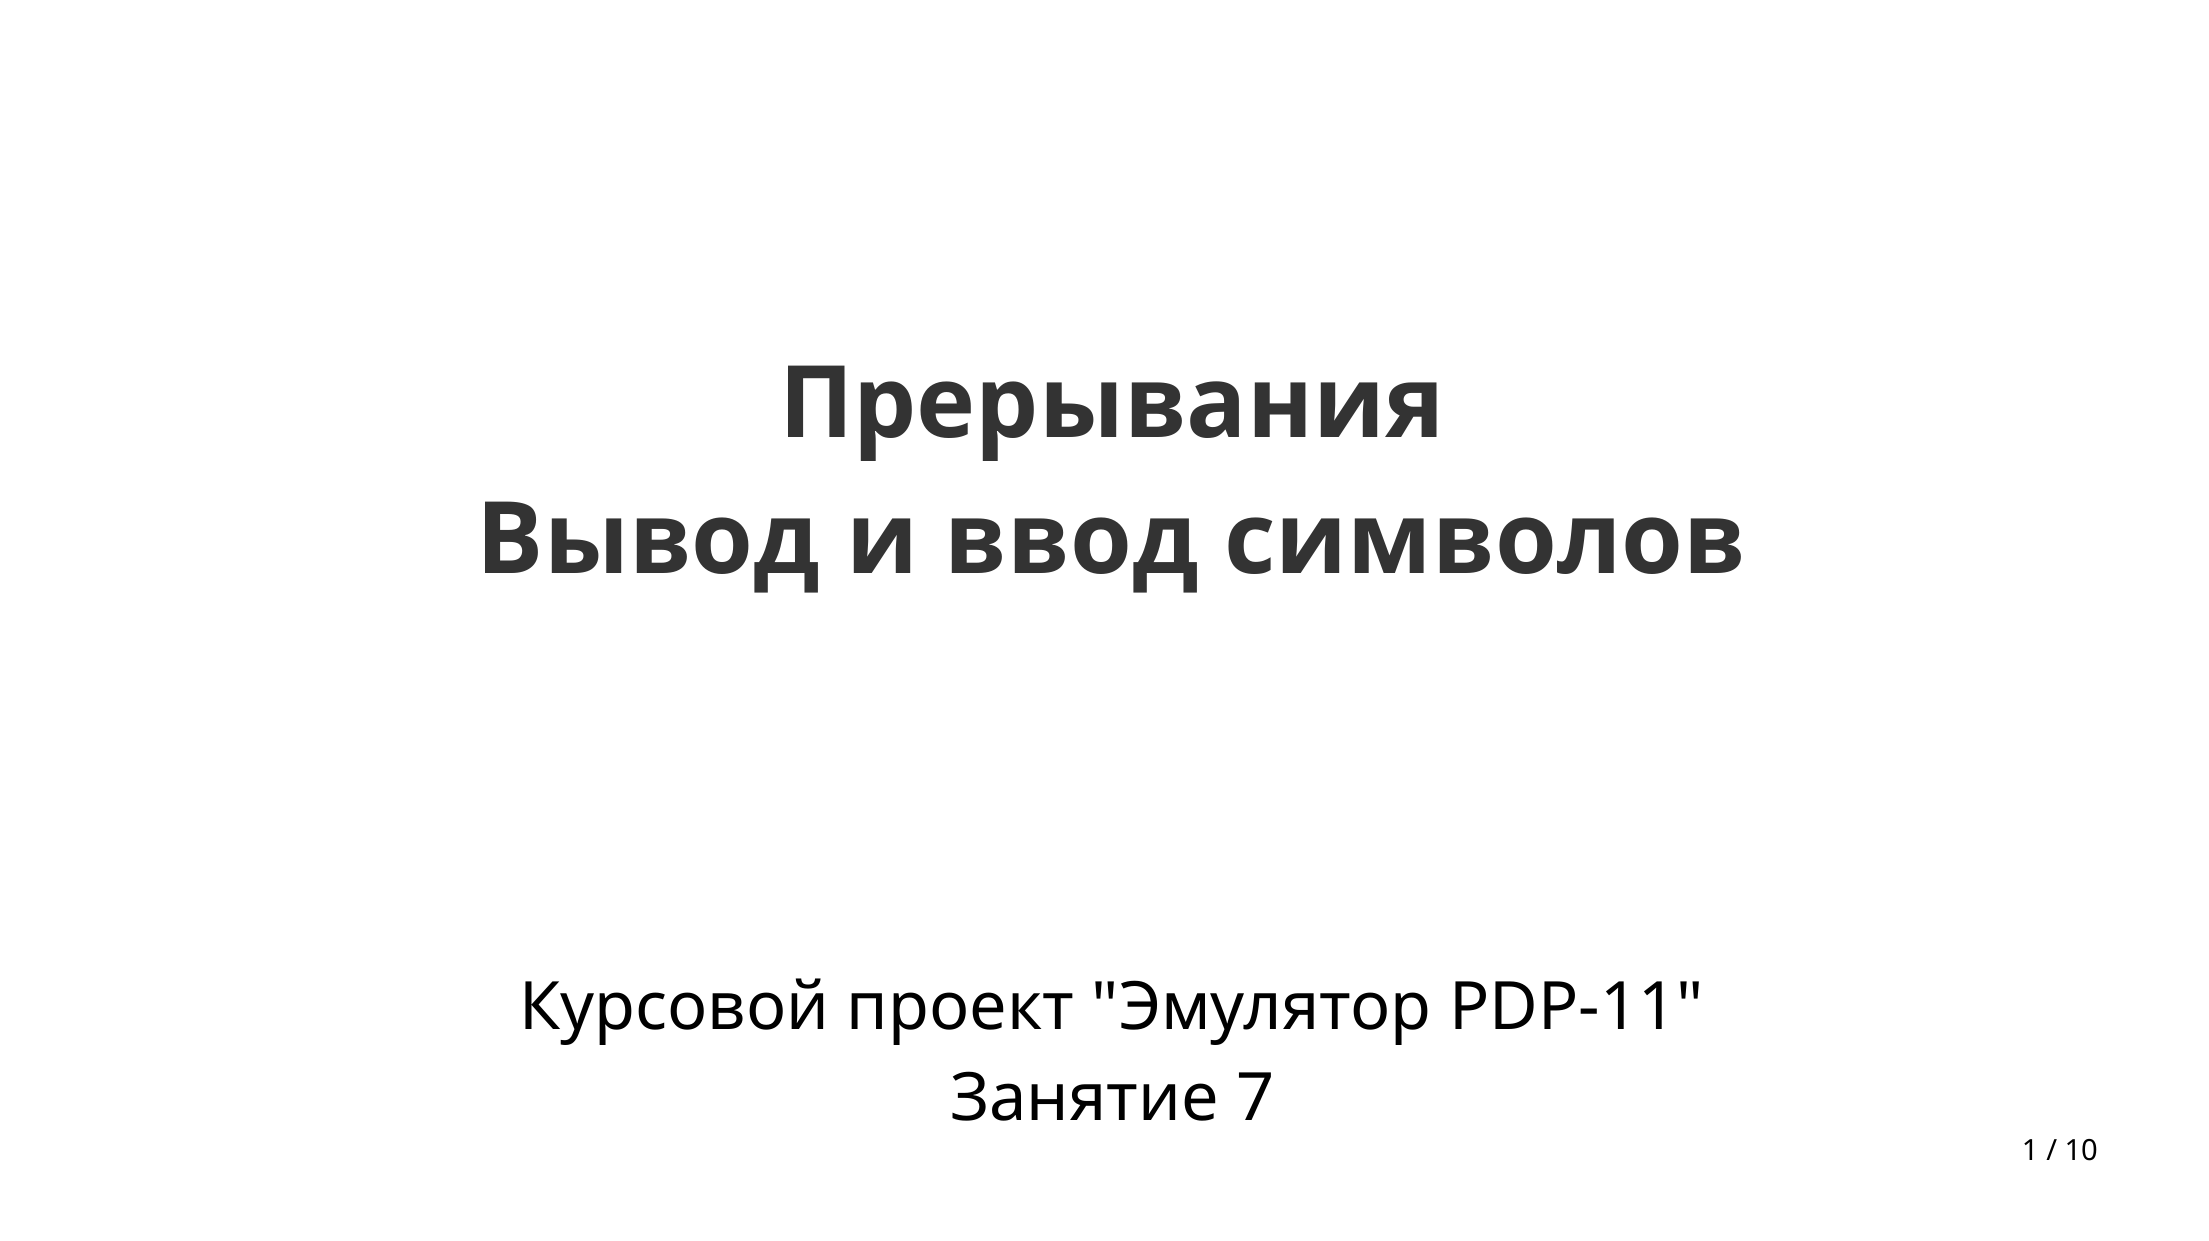

# Прерывания Вывод и ввод символов
Курсовой проект "Эмулятор PDP-11"
Занятие 7
1